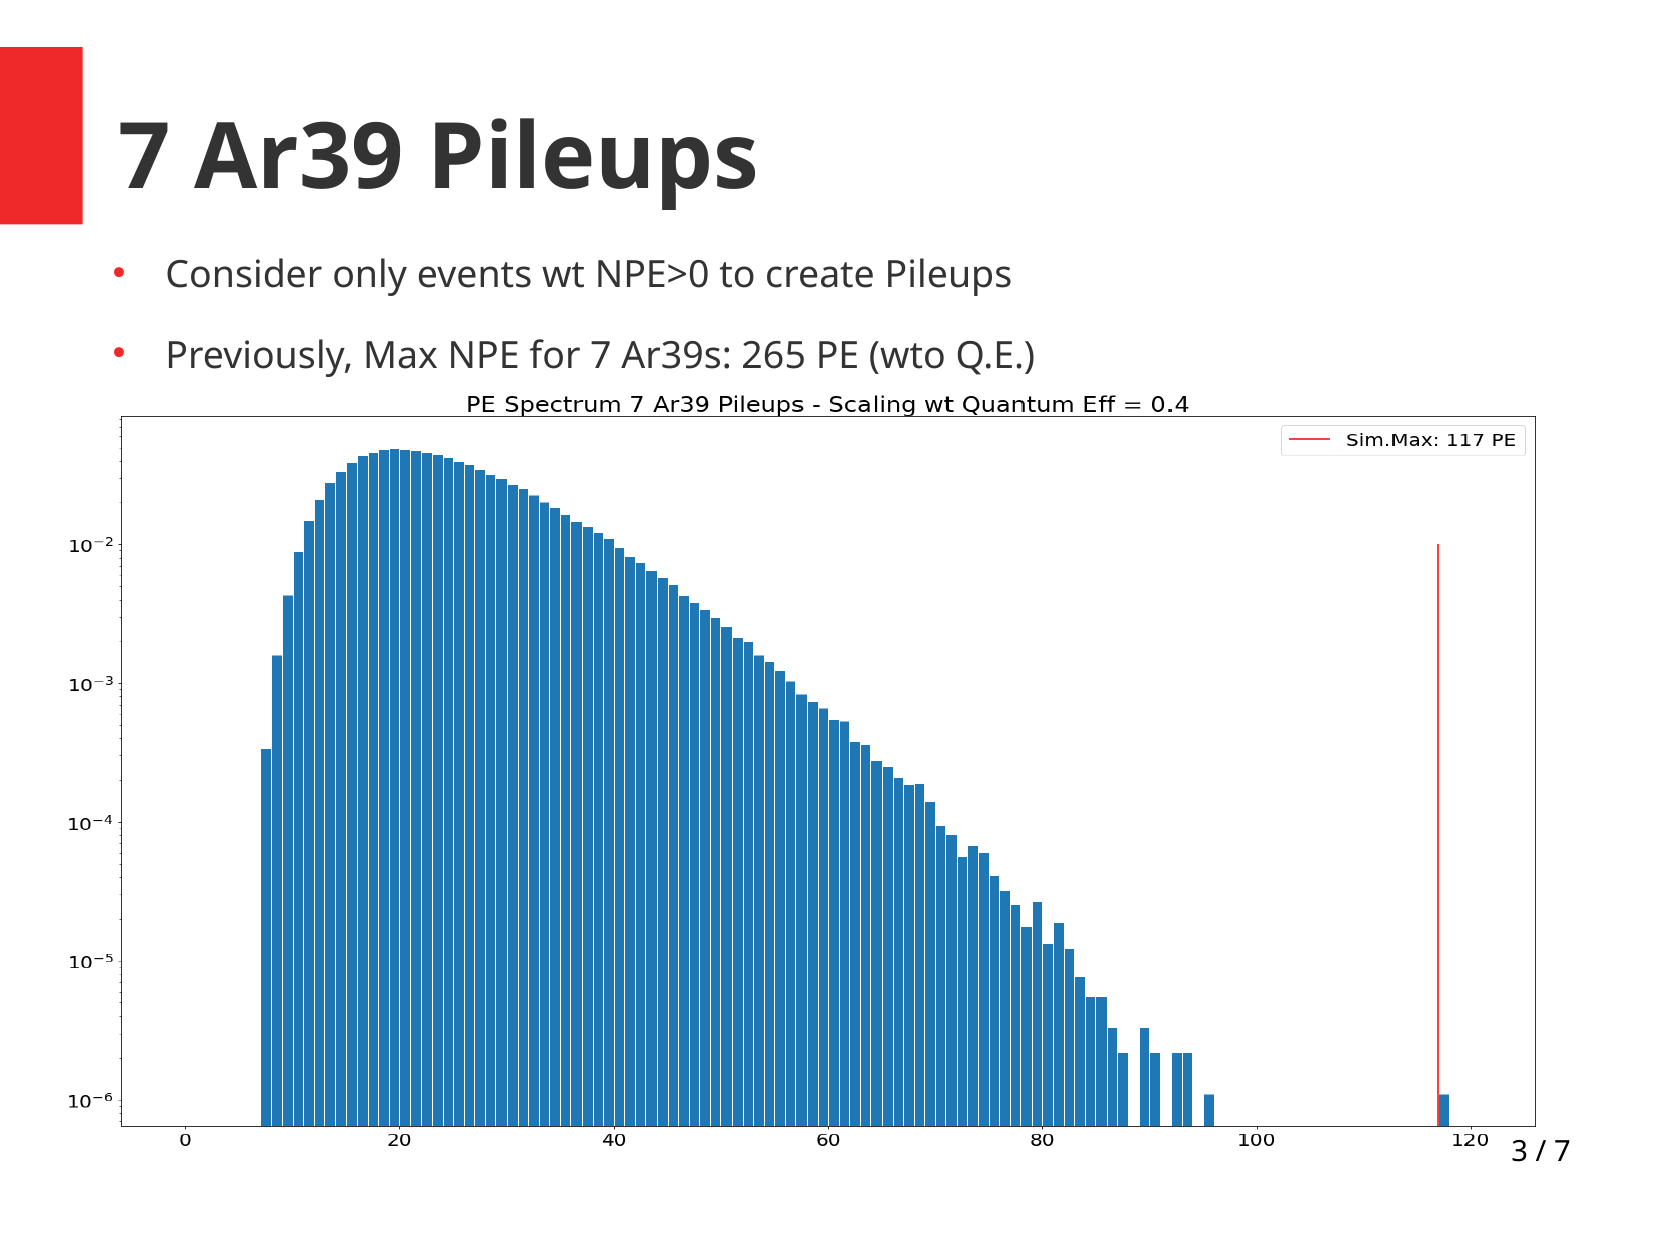

# 7 Ar39 Pileups
Consider only events wt NPE>0 to create Pileups
Previously, Max NPE for 7 Ar39s: 265 PE (wto Q.E.)
3